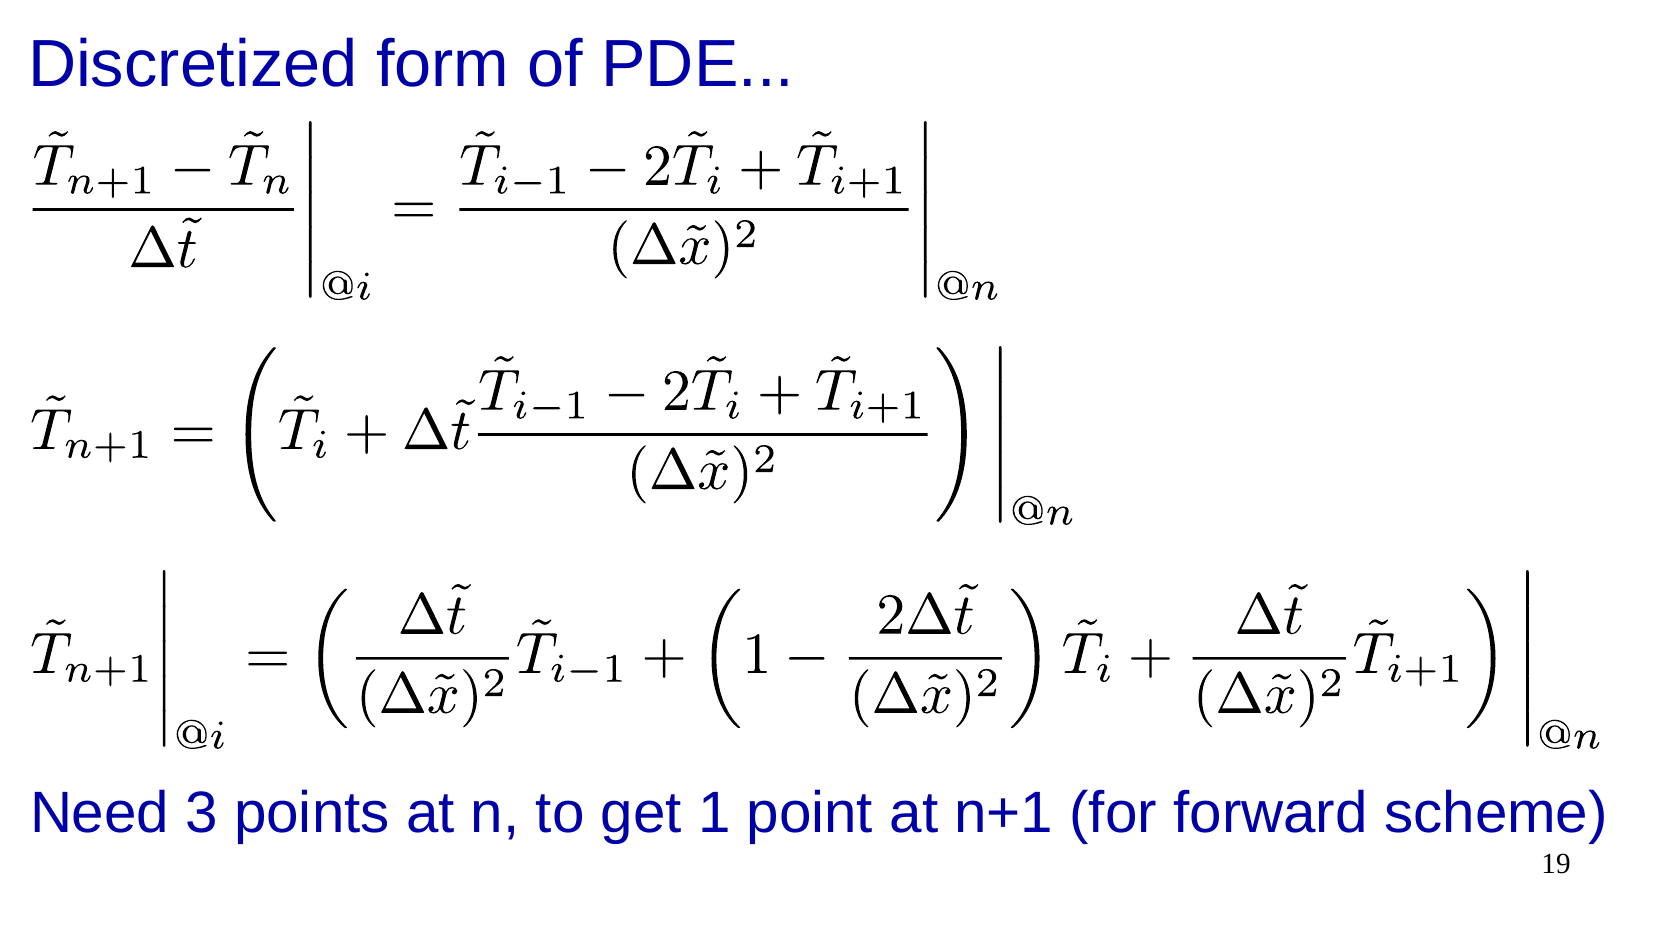

# Discretized form of PDE...
Need 3 points at n, to get 1 point at n+1 (for forward scheme)
19